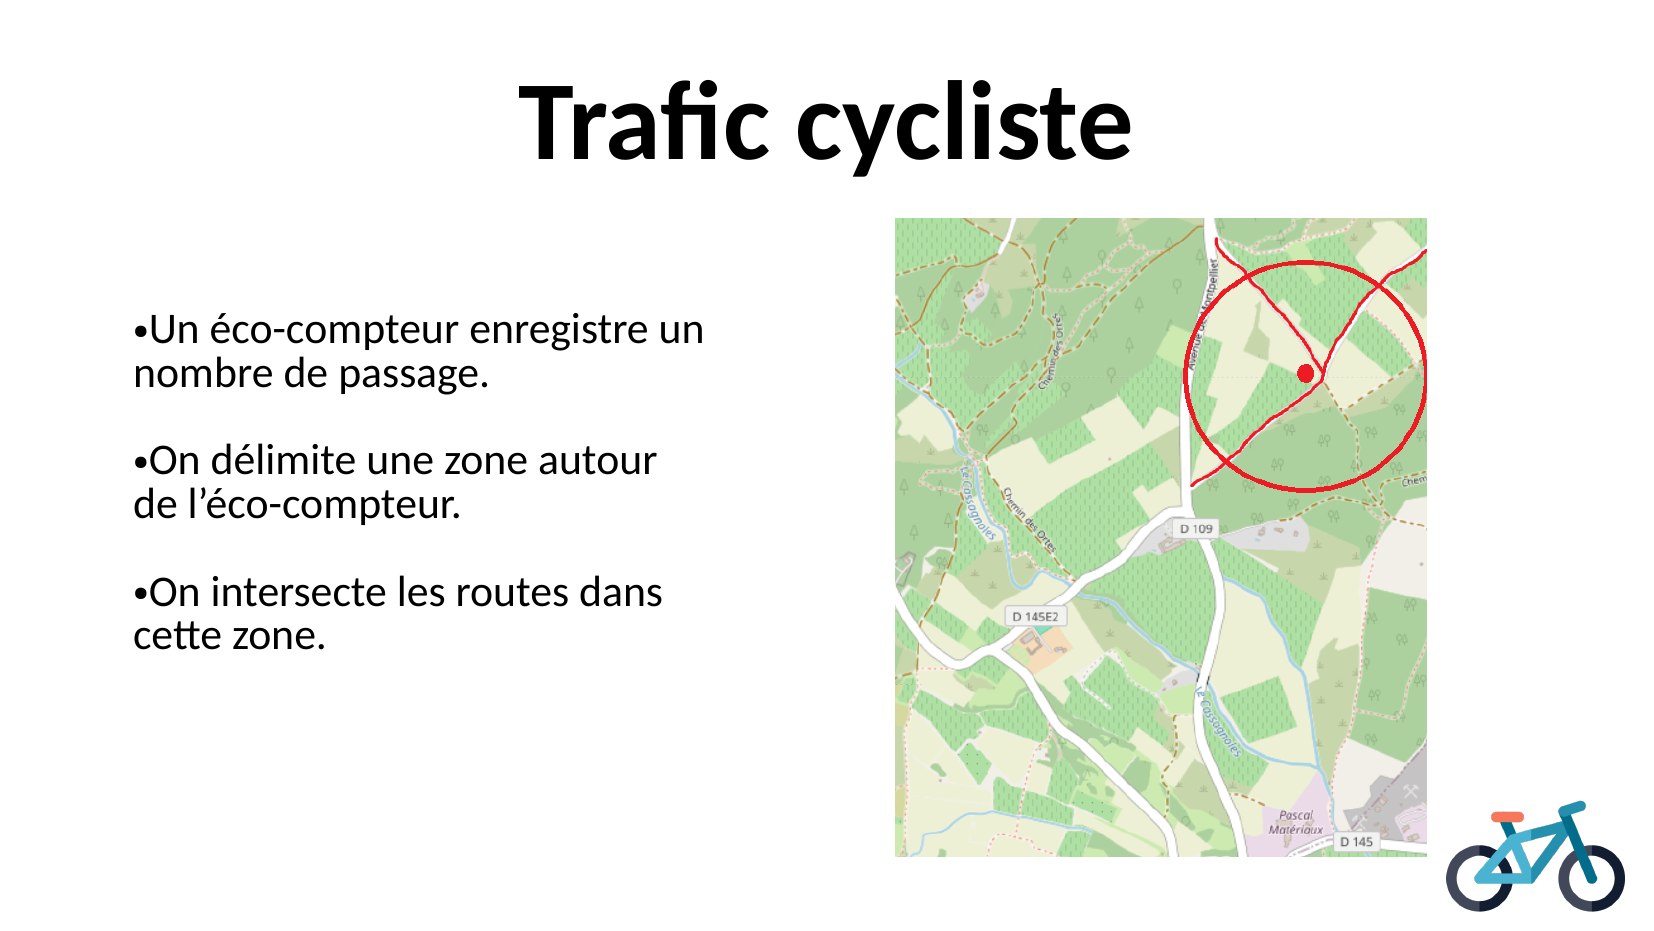

# Trafic cycliste
Un éco-compteur enregistre un nombre de passage.
On délimite une zone autour
de l’éco-compteur.
On intersecte les routes dans cette zone.